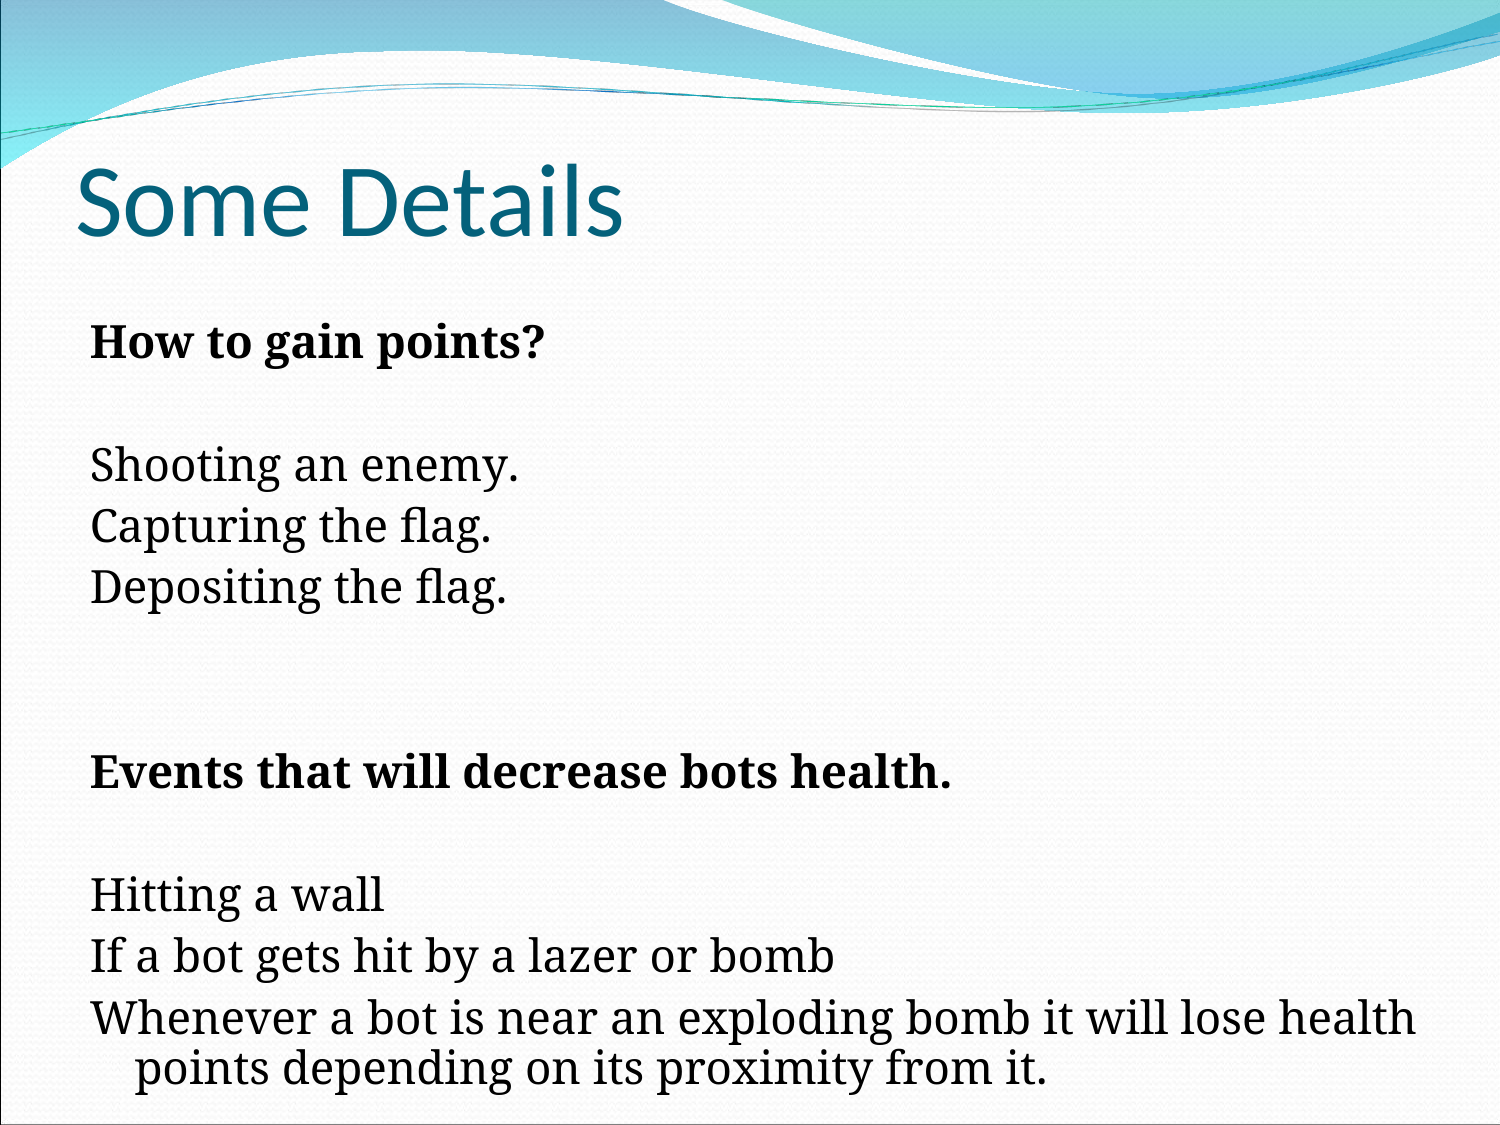

# Some Details
How to gain points?
Shooting an enemy.
Capturing the flag.
Depositing the flag.
Events that will decrease bots health.
Hitting a wall
If a bot gets hit by a lazer or bomb
Whenever a bot is near an exploding bomb it will lose health points depending on its proximity from it.